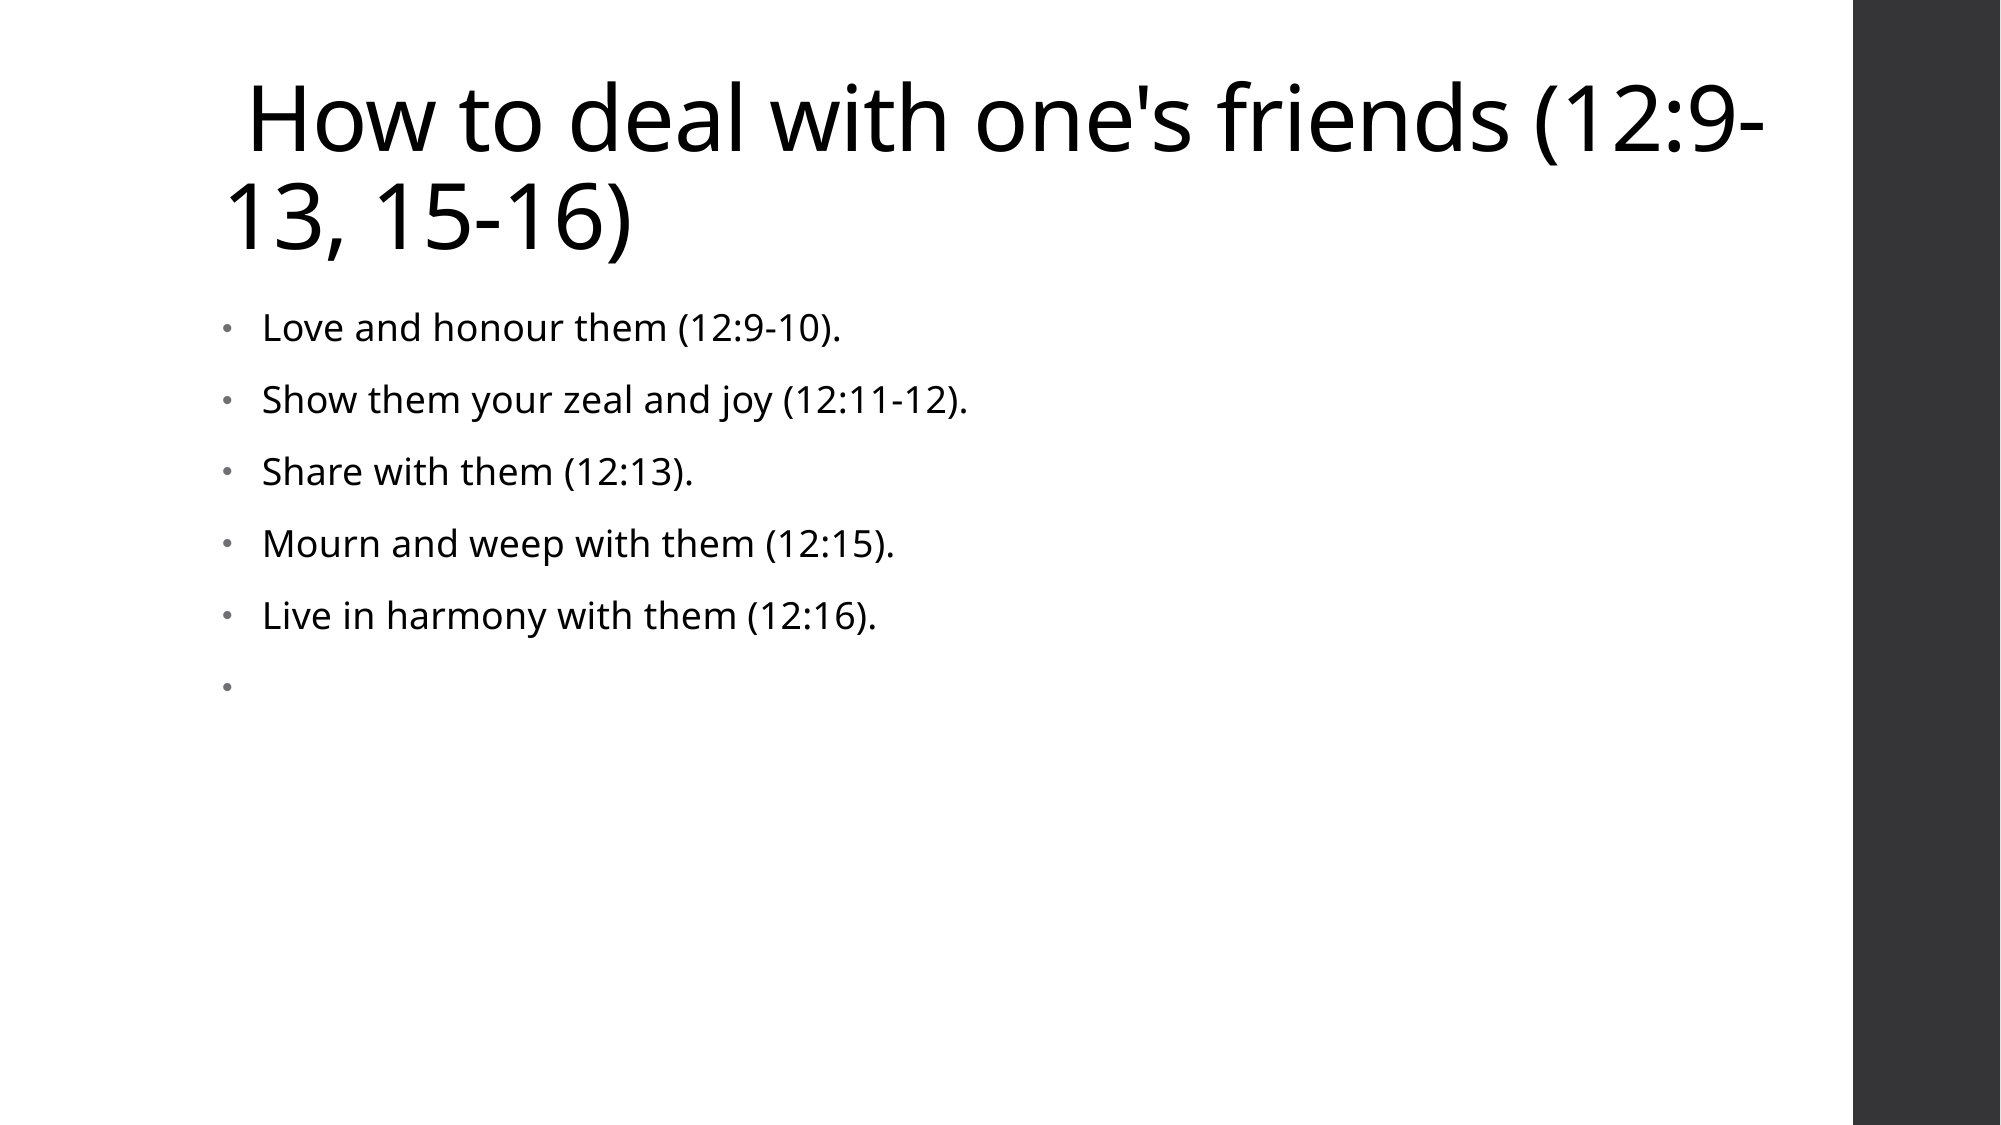

# How to deal with one's friends (12:9-13, 15-16)
 Love and honour them (12:9-10).
 Show them your zeal and joy (12:11-12).
 Share with them (12:13).
 Mourn and weep with them (12:15).
 Live in harmony with them (12:16).